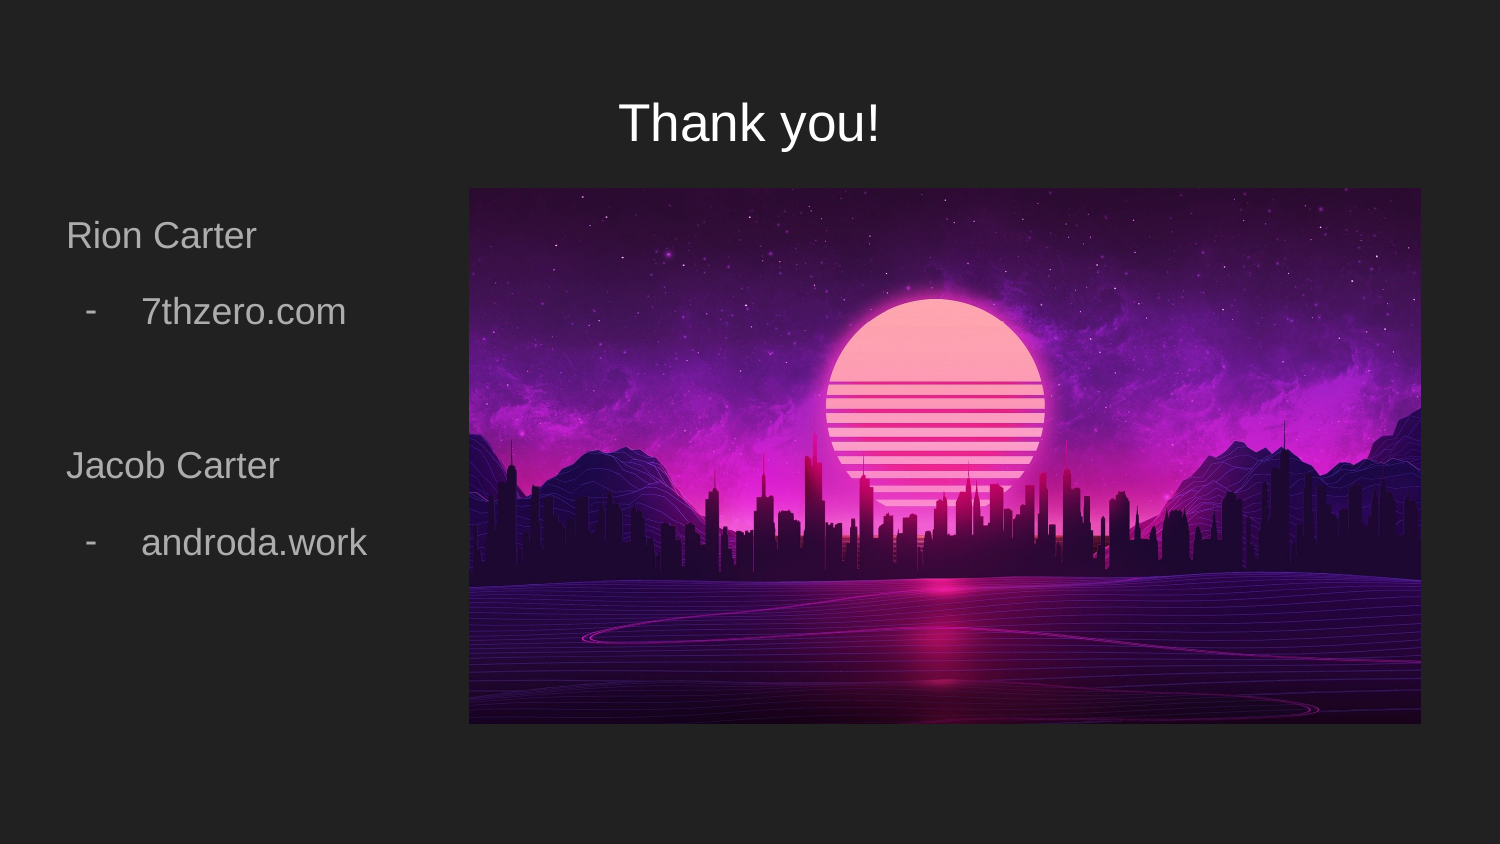

# Thank you!
Rion Carter
7thzero.com
Jacob Carter
androda.work